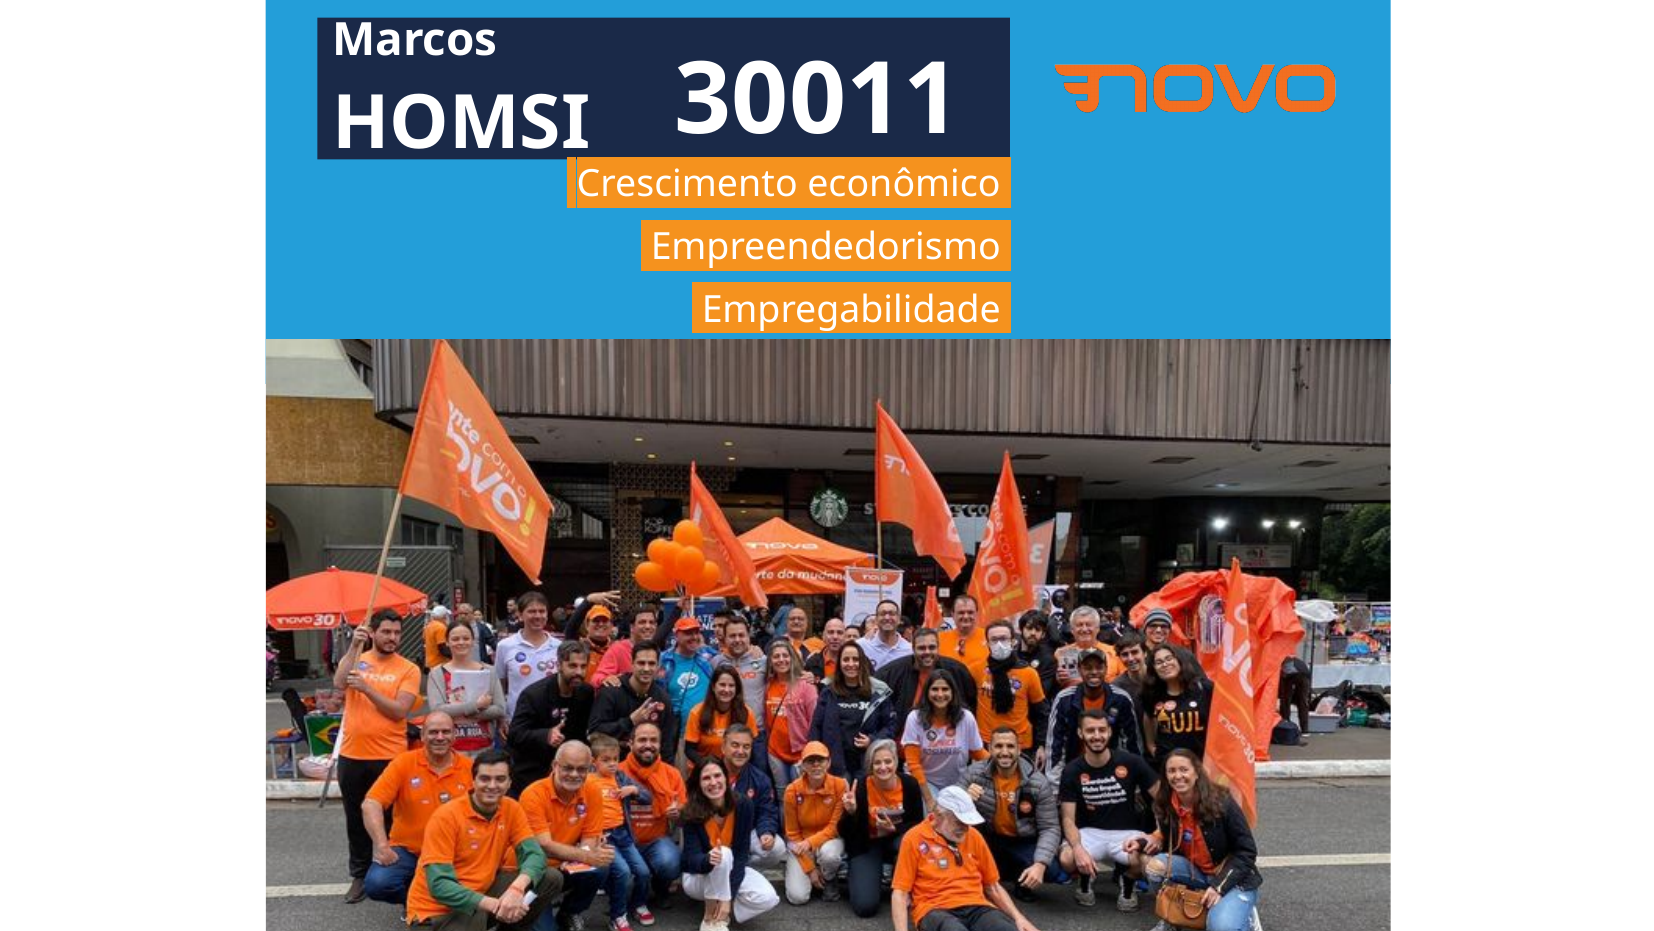

Marcos
HOMSI
30011
 Crescimento econômico
 Empreendedorismo
 Empregabilidade